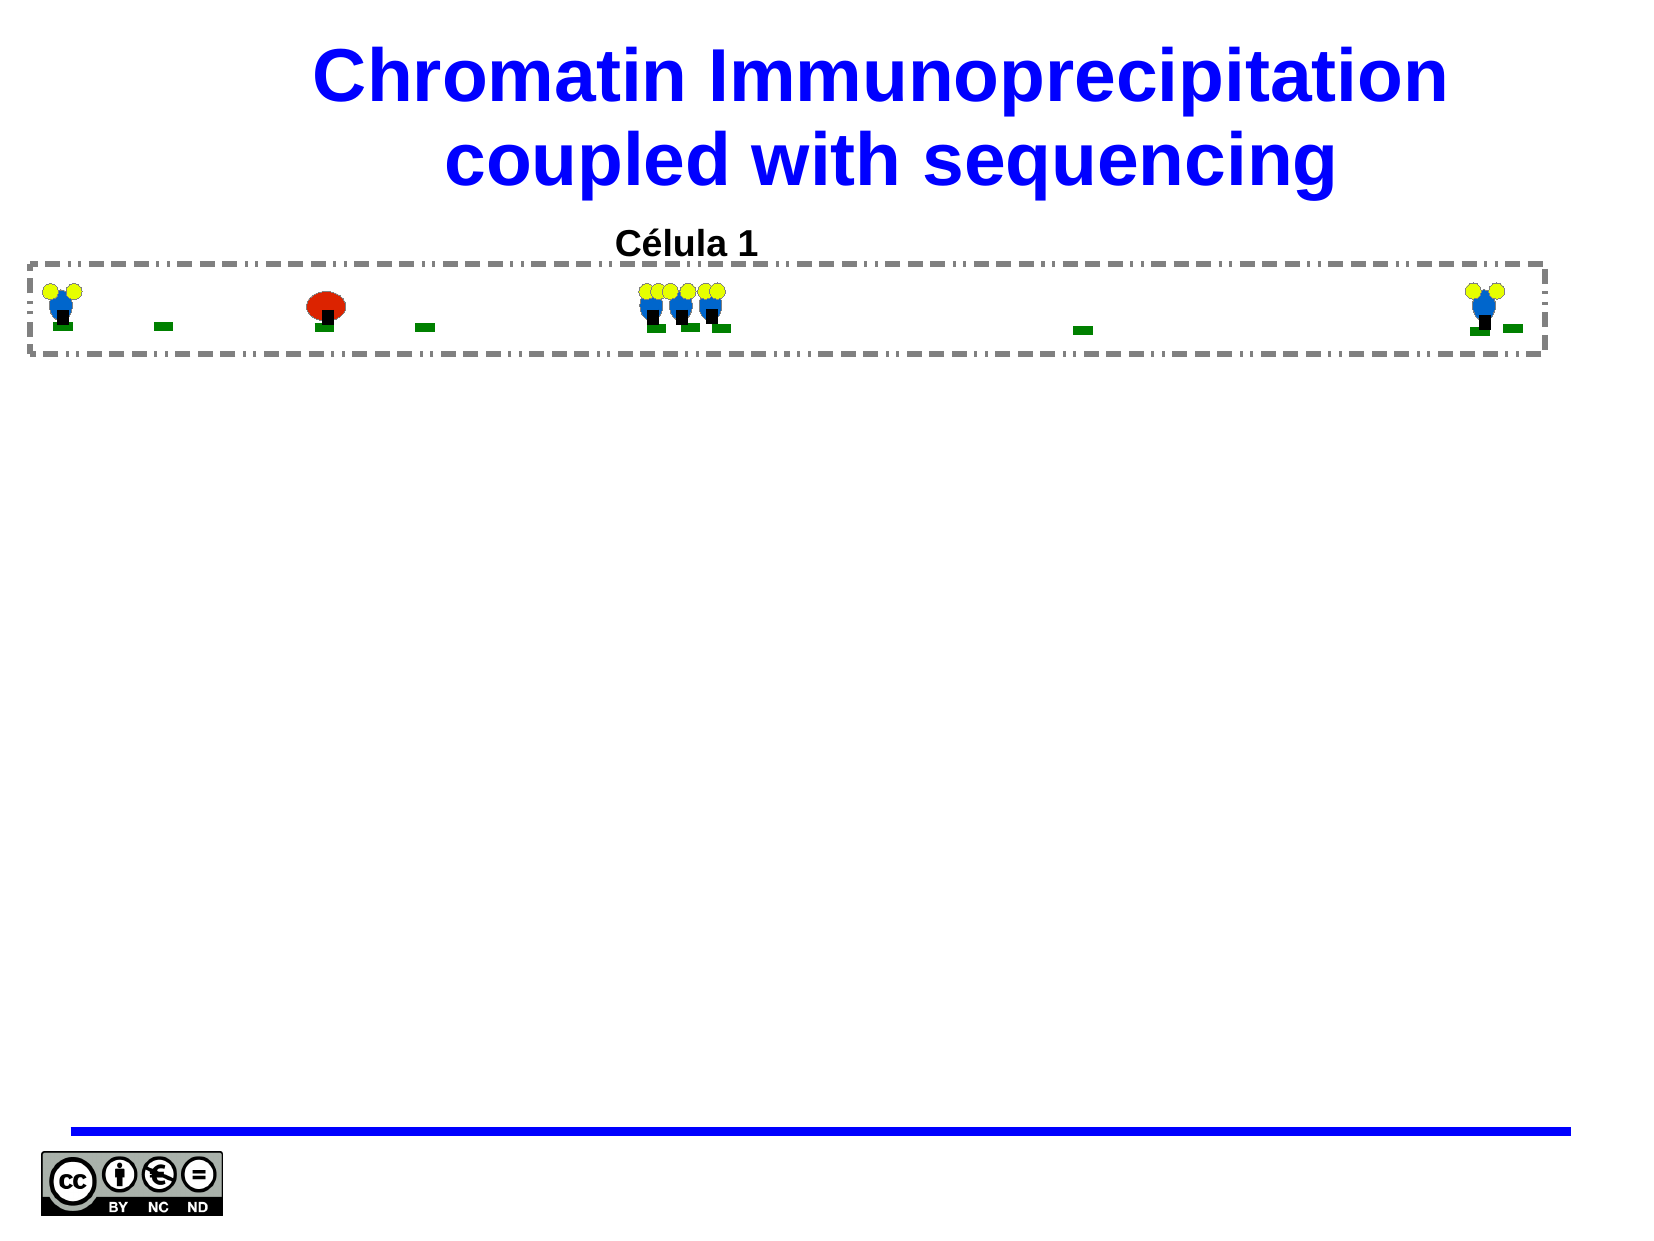

# Chromatin Immunoprecipitation coupled with sequencing
Célula 1